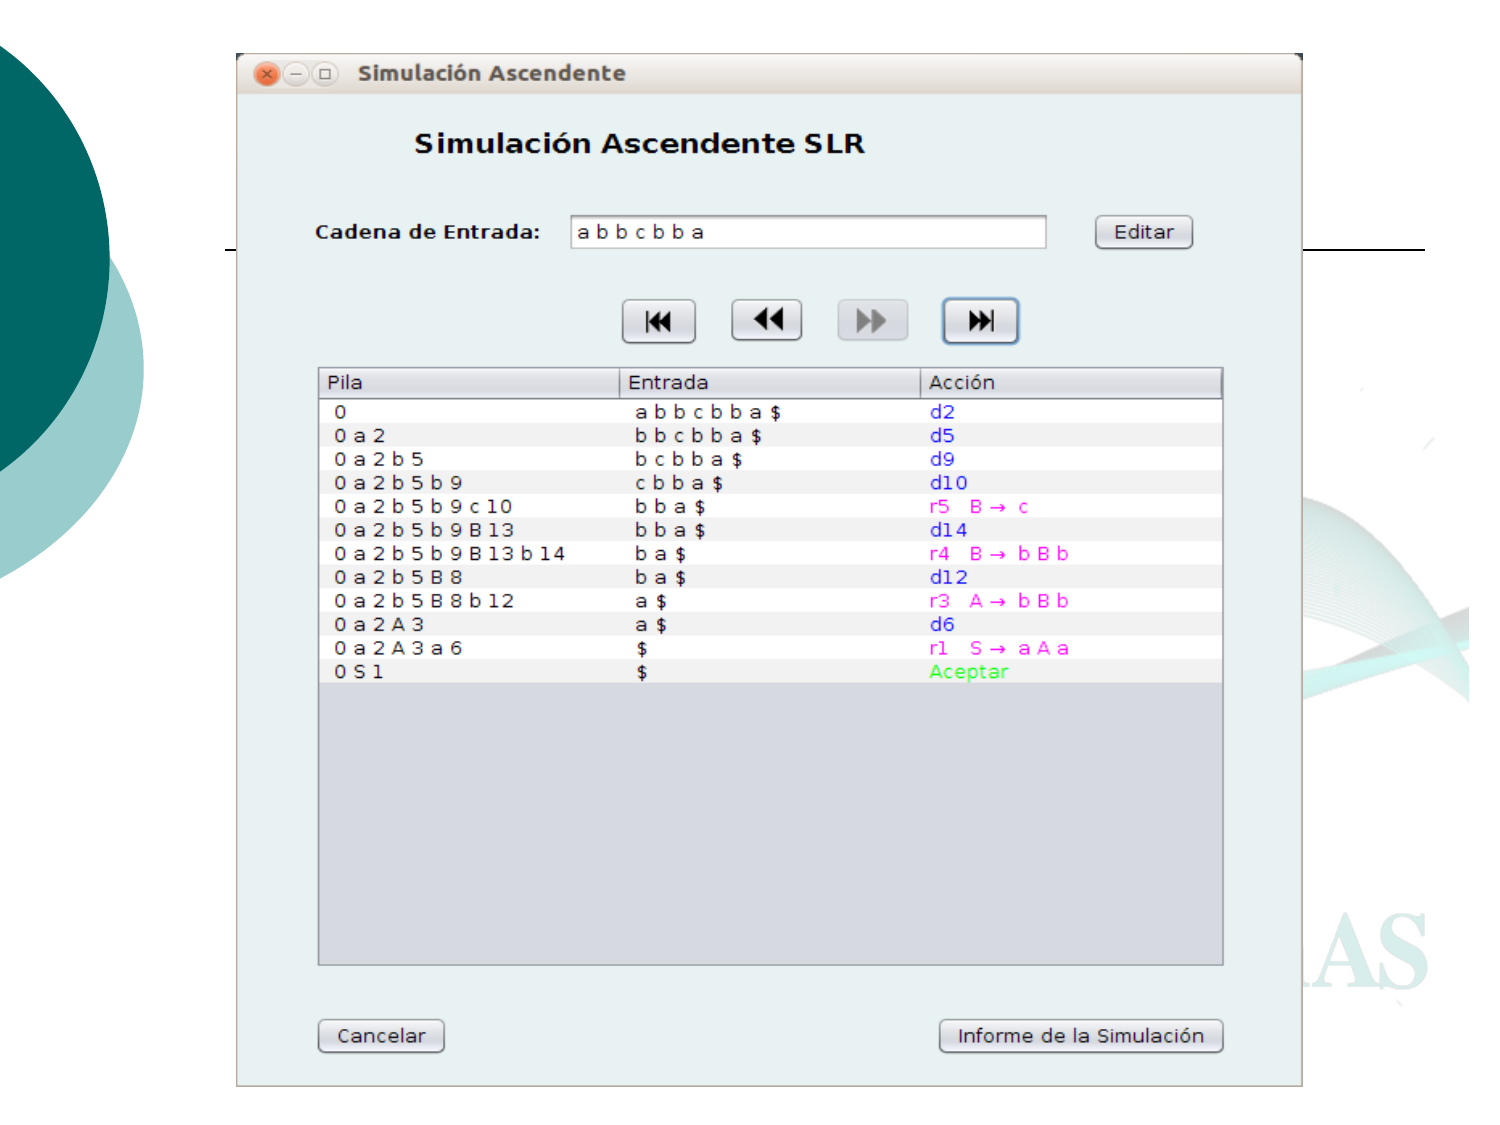

# 11. DISEÑO DE LA INTERFAZ (V)
Simulador ascendente.